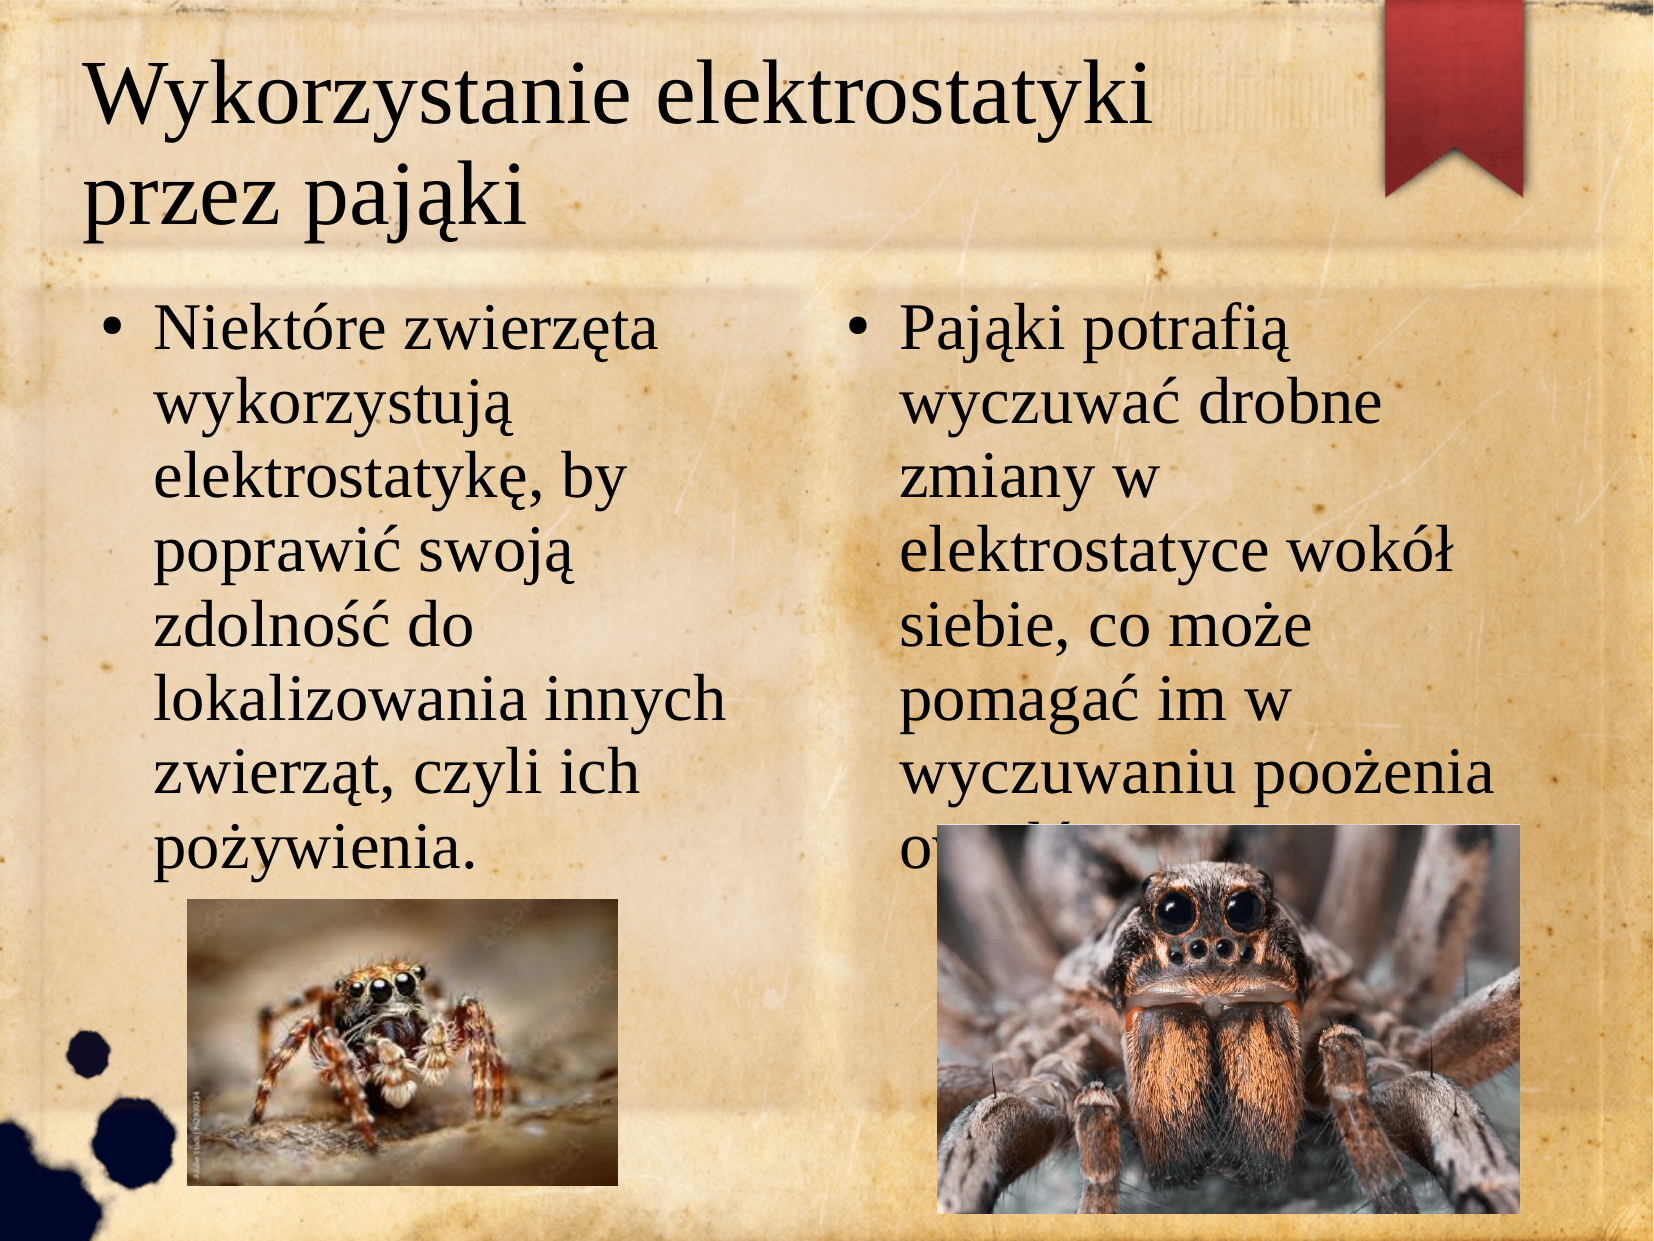

# Wykorzystanie elektrostatyki przez pająki
Niektóre zwierzęta wykorzystują elektrostatykę, by poprawić swoją zdolność do lokalizowania innych zwierząt, czyli ich pożywienia.
Pająki potrafią wyczuwać drobne zmiany w elektrostatyce wokół siebie, co może pomagać im w wyczuwaniu poożenia owadów.